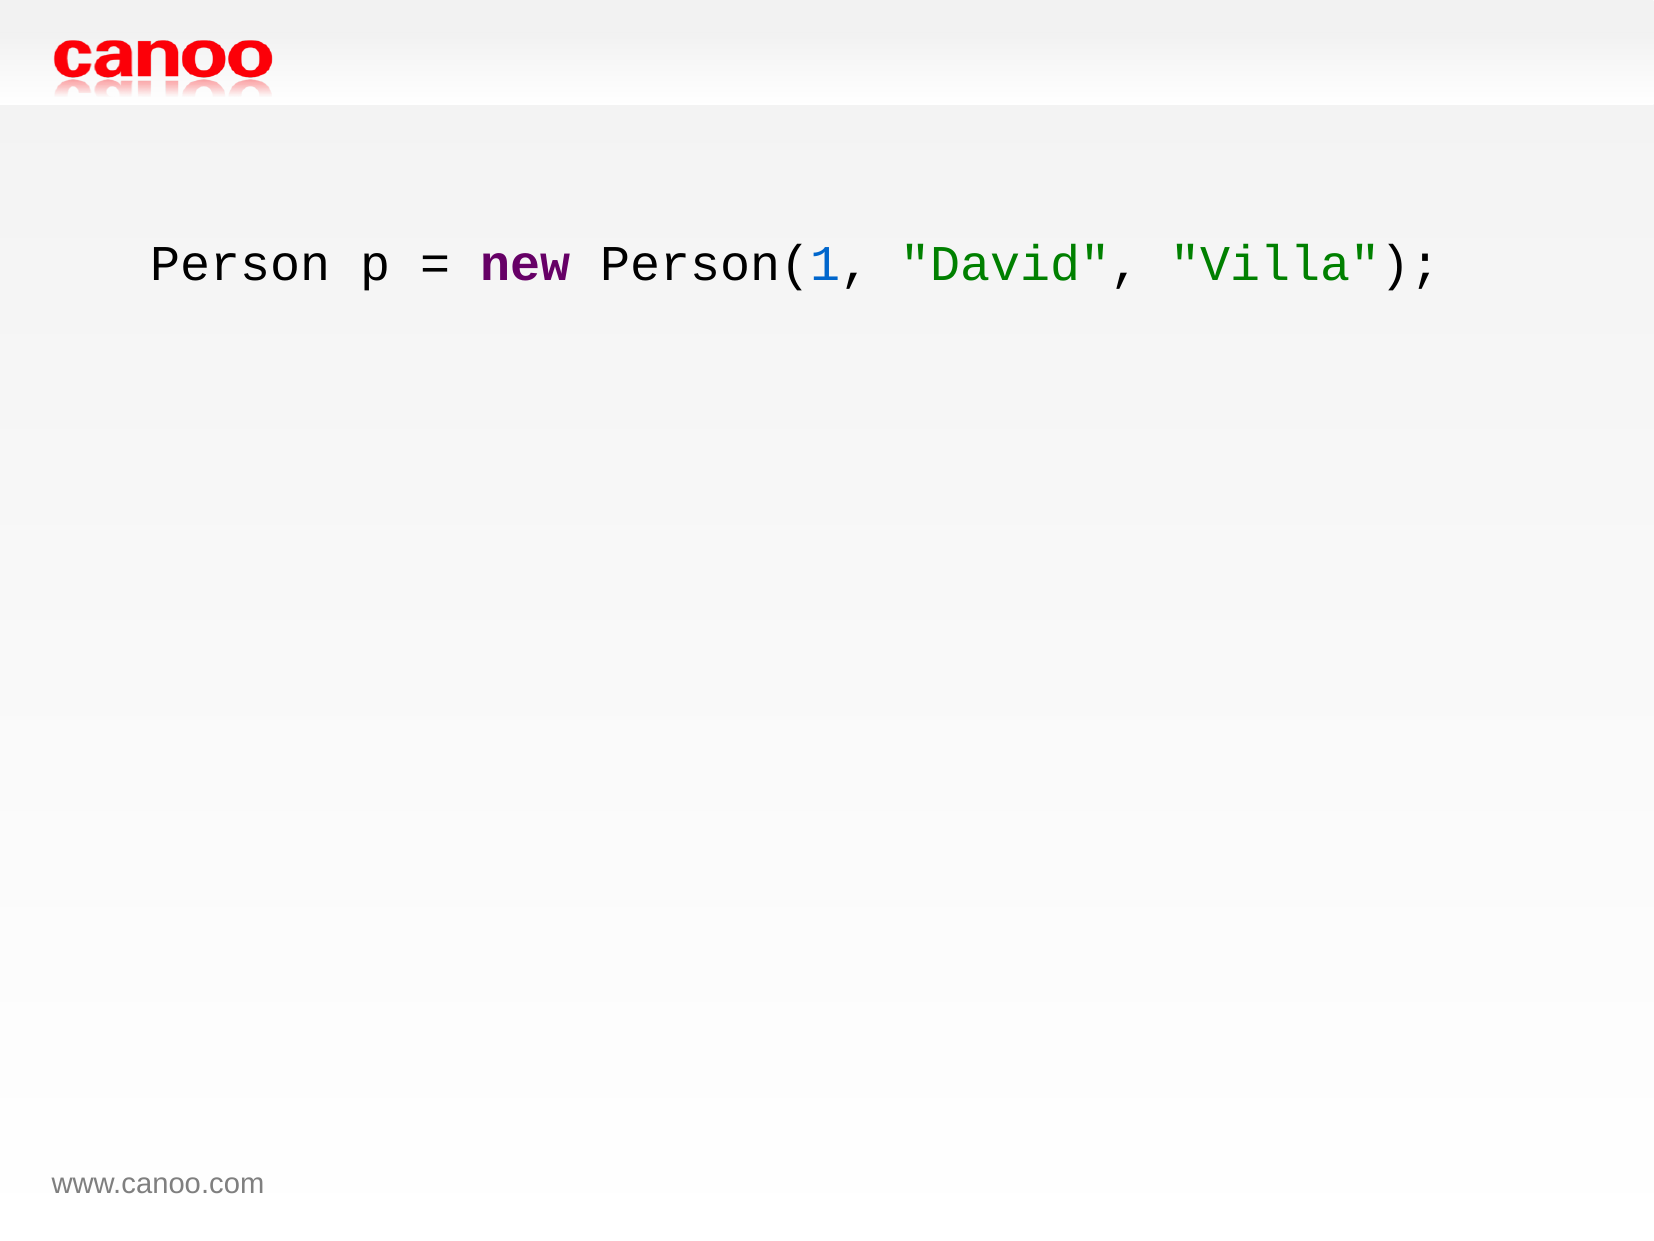

# Person p = new Person(1, "David", "Villa");